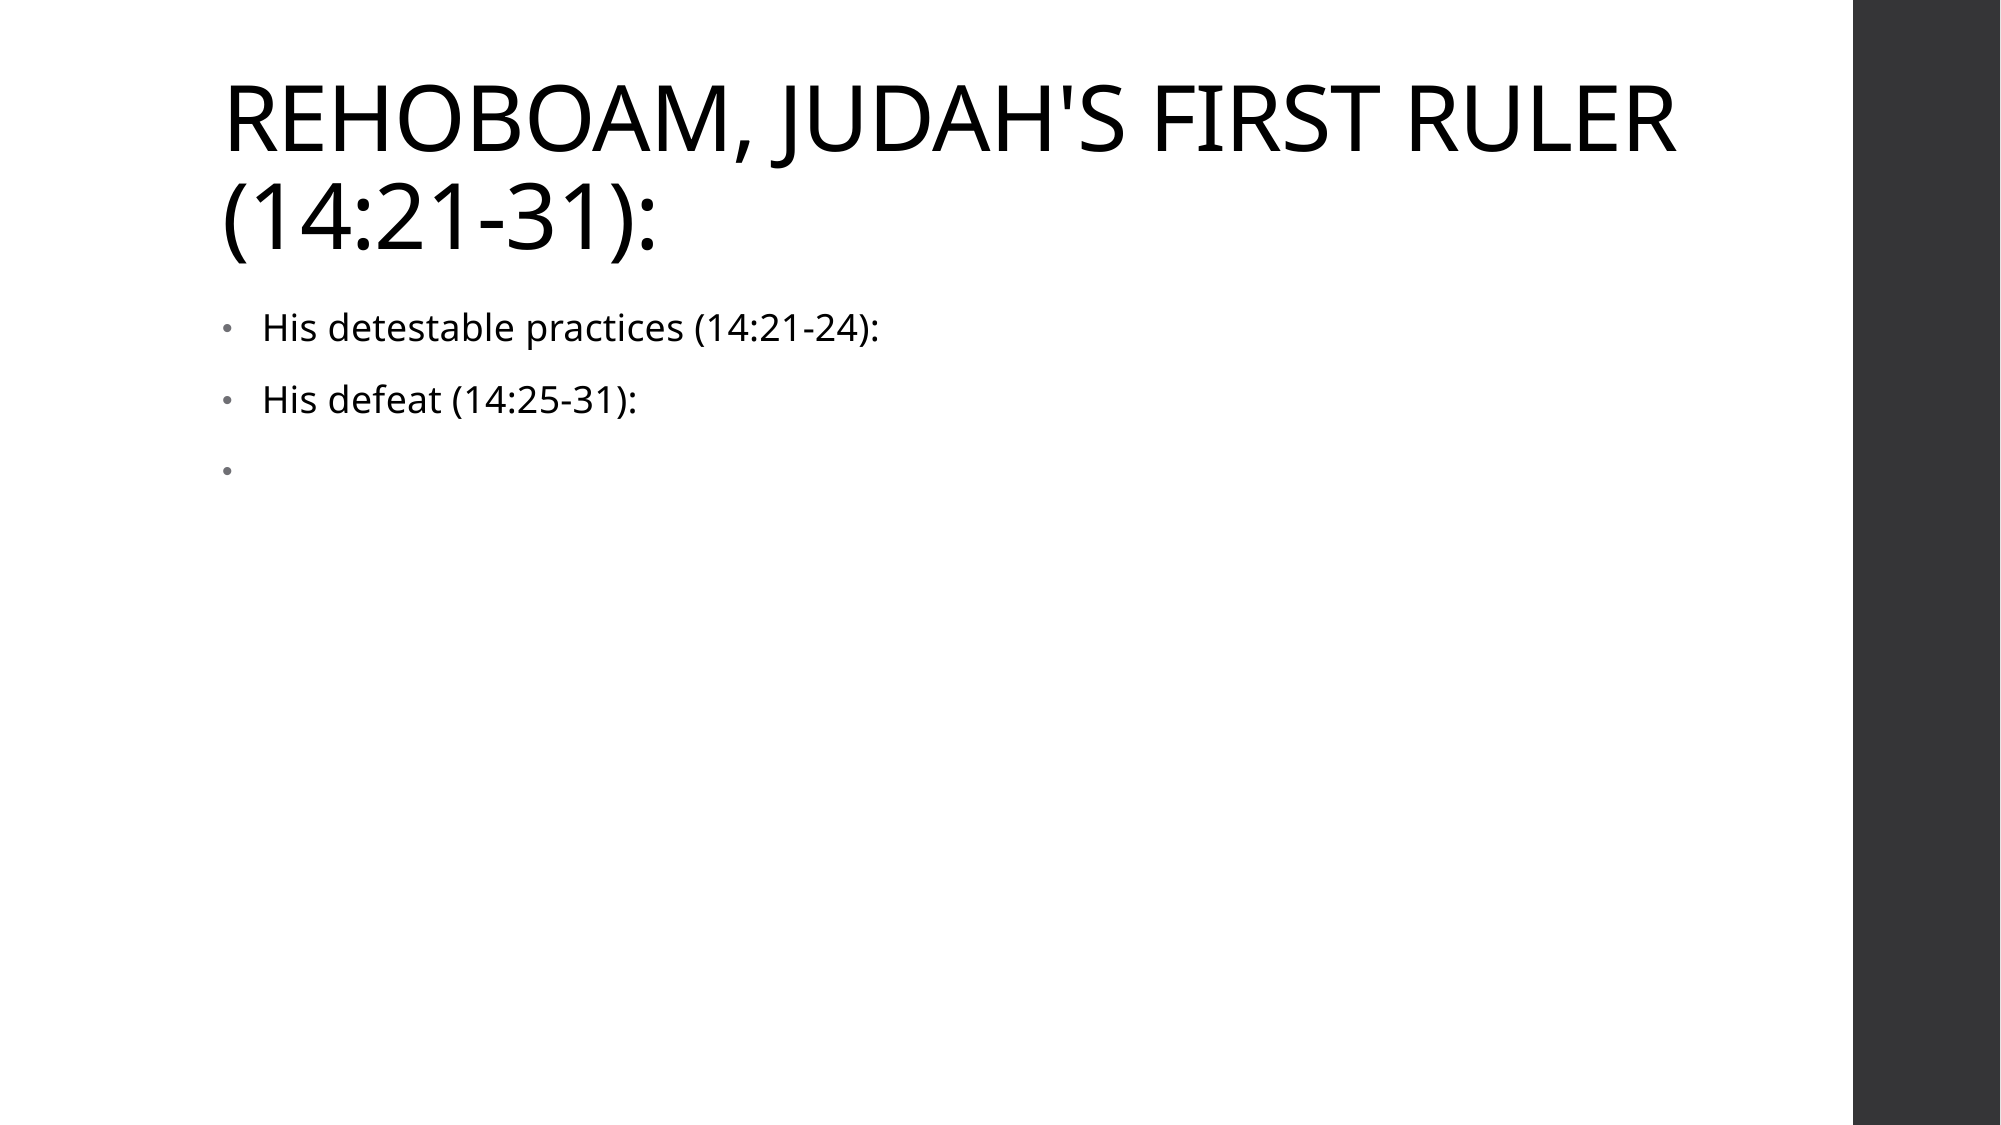

# REHOBOAM, JUDAH'S FIRST RULER (14:21-31):
 His detestable practices (14:21-24):
 His defeat (14:25-31):